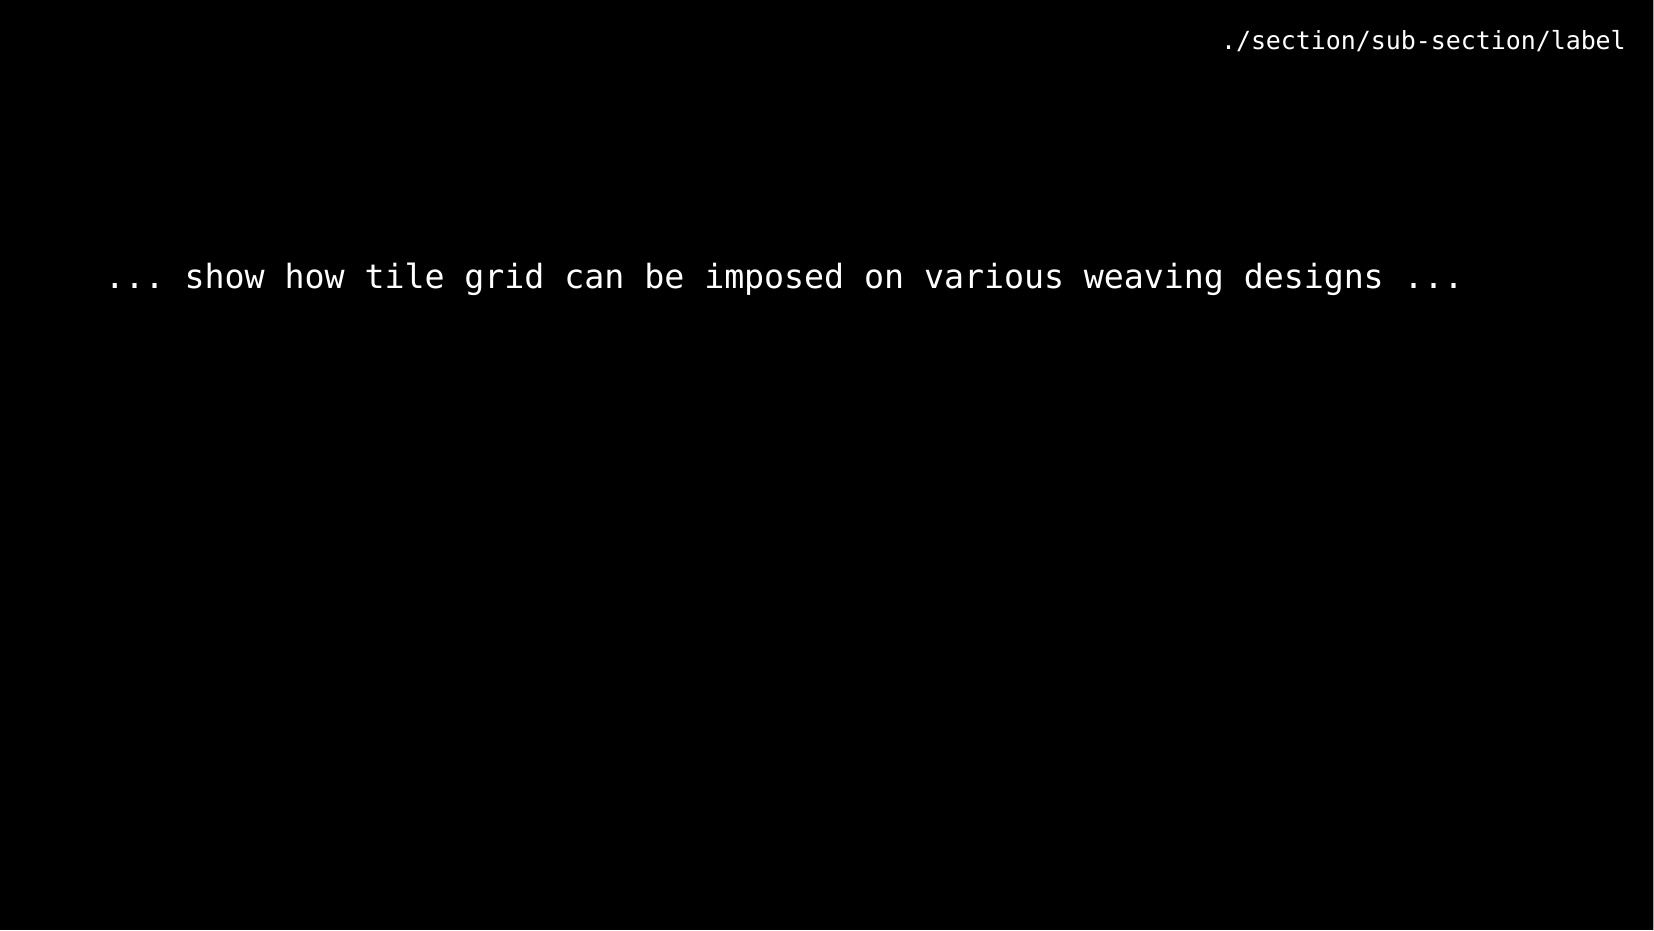

./section/sub-section/label
... show how tile grid can be imposed on various weaving designs ...